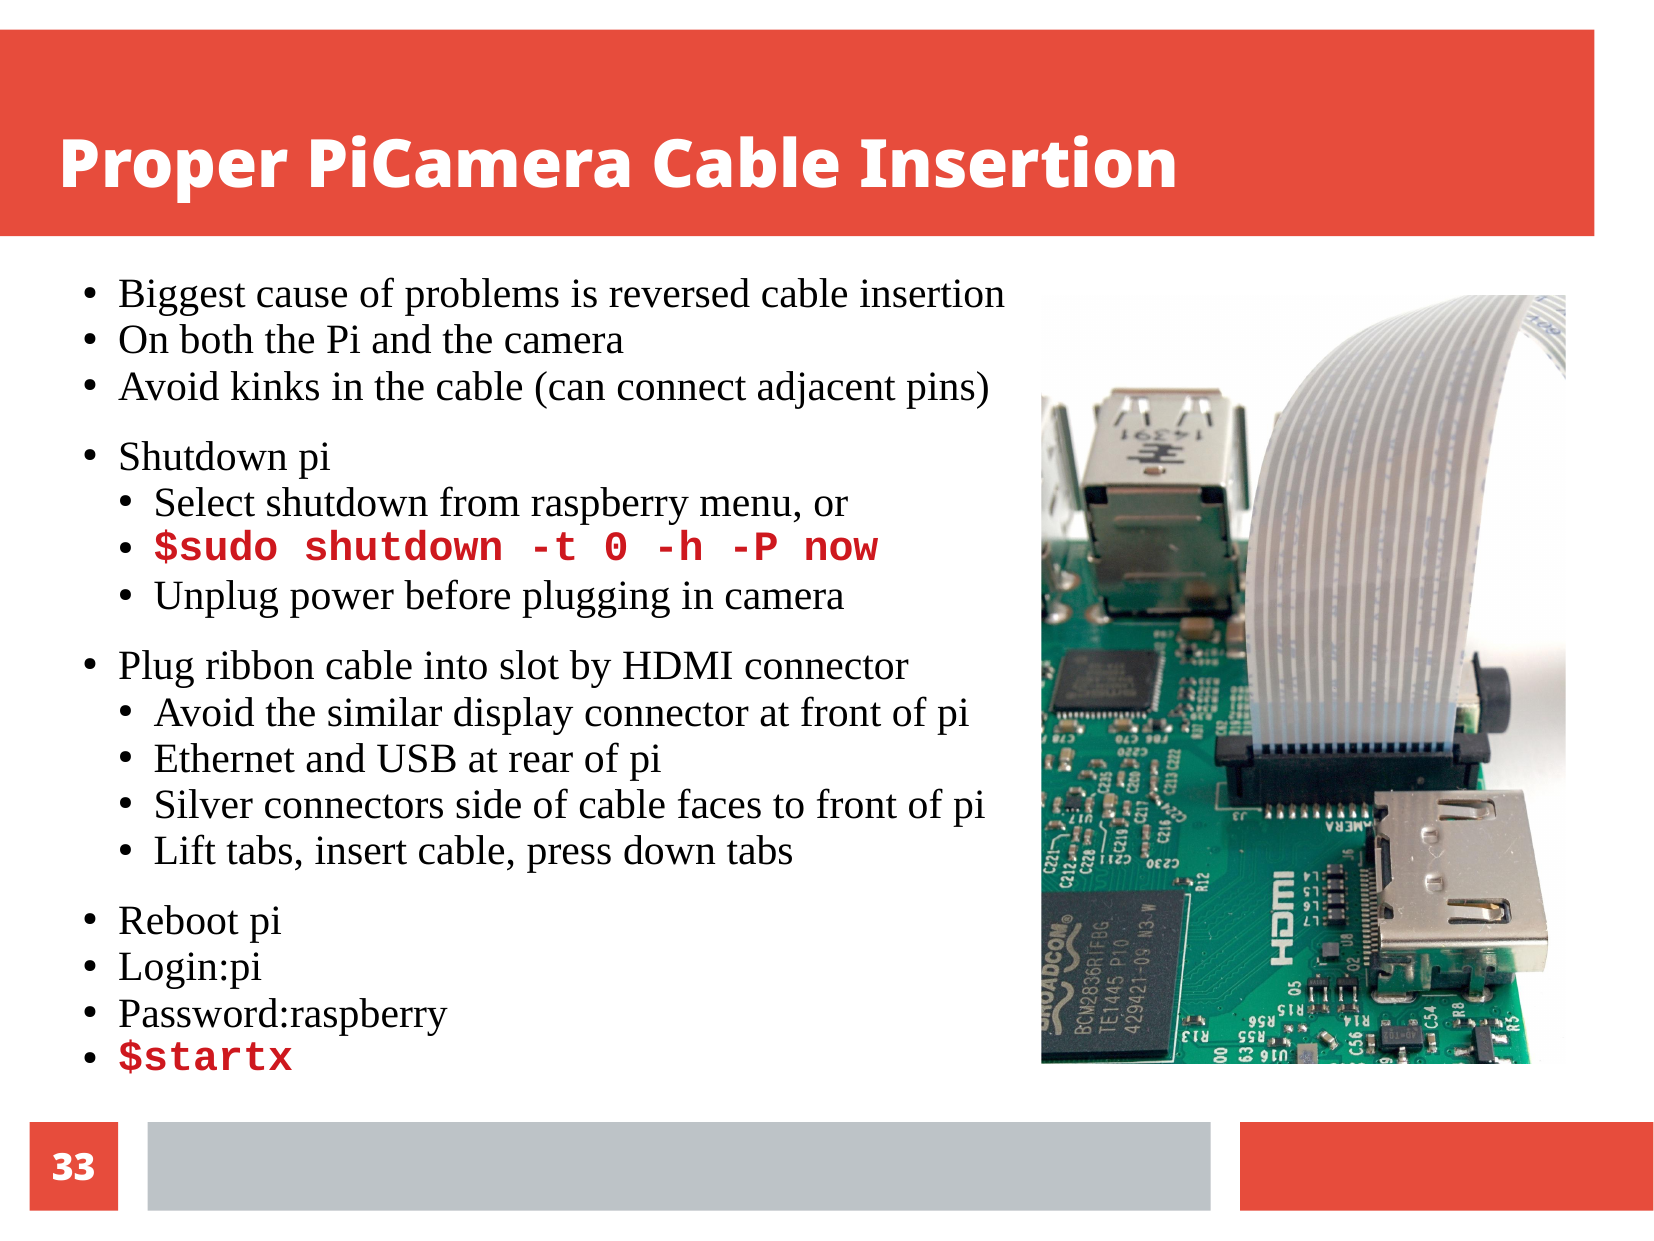

# Proper PiCamera Cable Insertion
Biggest cause of problems is reversed cable insertion
On both the Pi and the camera
Avoid kinks in the cable (can connect adjacent pins)
Shutdown pi
Select shutdown from raspberry menu, or
$sudo shutdown -t 0 -h -P now
Unplug power before plugging in camera
Plug ribbon cable into slot by HDMI connector
Avoid the similar display connector at front of pi
Ethernet and USB at rear of pi
Silver connectors side of cable faces to front of pi
Lift tabs, insert cable, press down tabs
Reboot pi
Login:pi
Password:raspberry
$startx
33